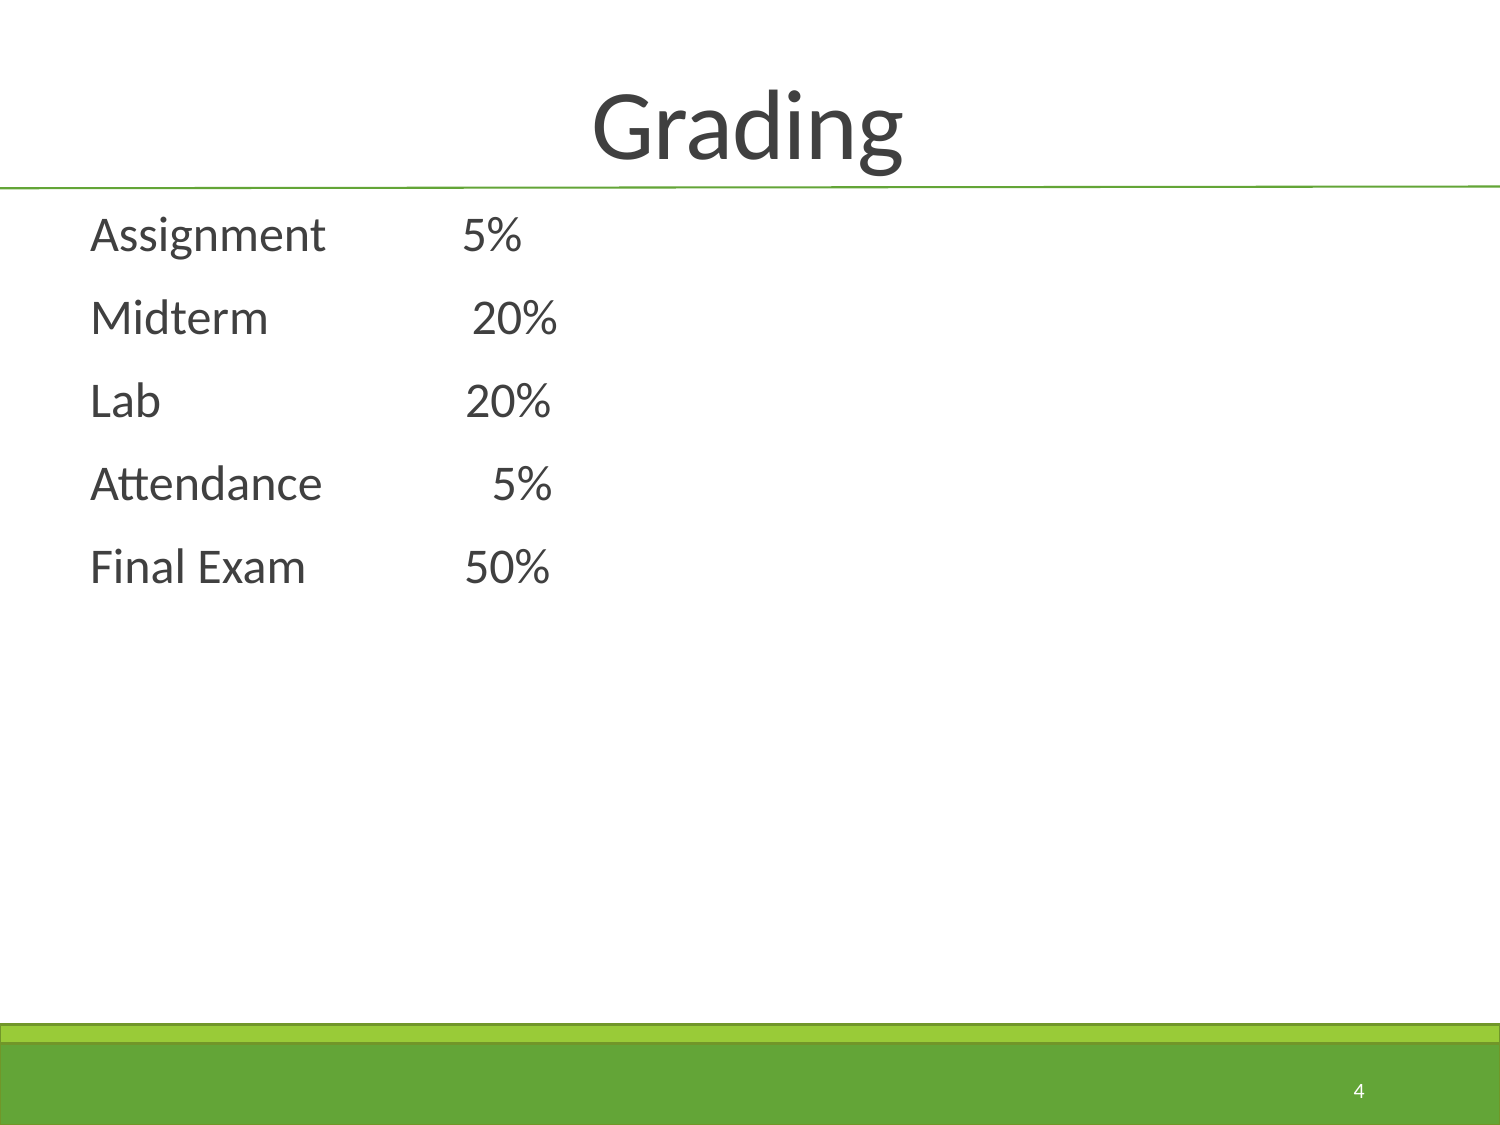

Grading
# Assignment 5%
Midterm 20%
Lab 20%
Attendance 5%
Final Exam 50%
4